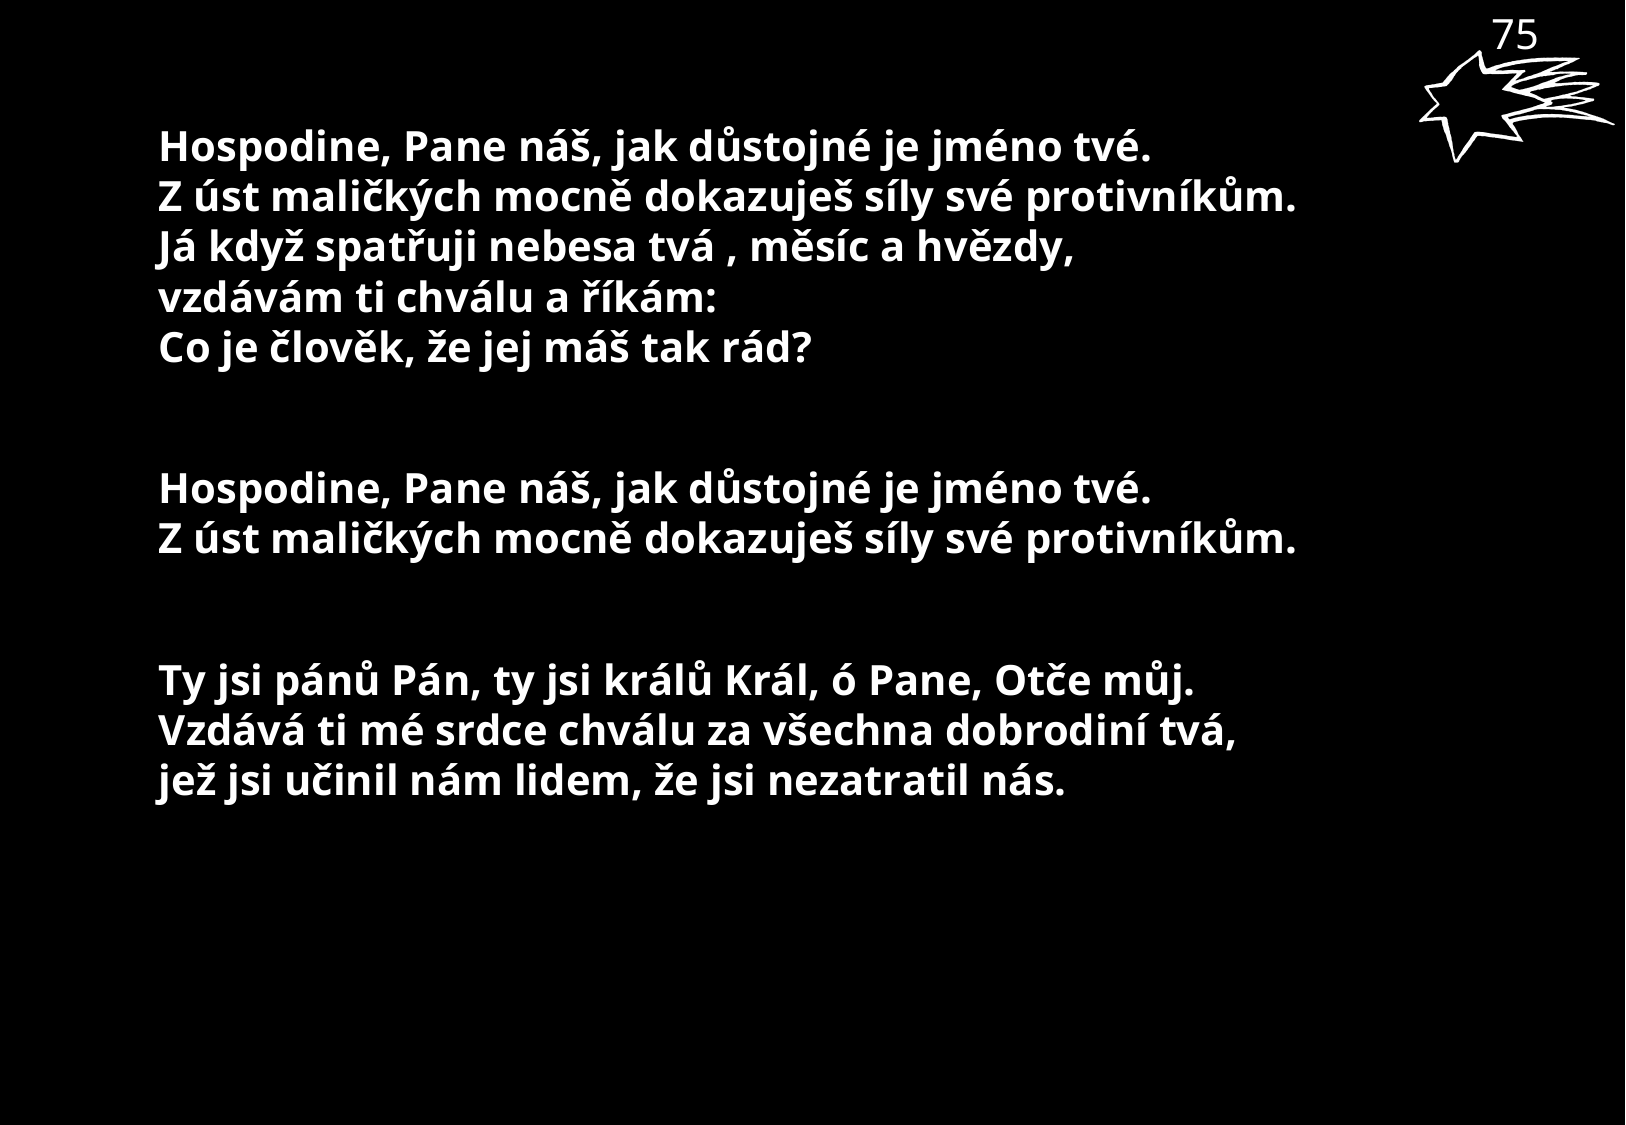

75
# Hospodine, Pane náš, jak důstojné je jméno tvé. Z úst maličkých mocně dokazuješ síly své protivníkům. Já když spatřuji nebesa tvá , měsíc a hvězdy, vzdávám ti chválu a říkám: Co je člověk, že jej máš tak rád?
	Hospodine, Pane náš, jak důstojné je jméno tvé.
Z úst maličkých mocně dokazuješ síly své protivníkům.
	Ty jsi pánů Pán, ty jsi králů Král, ó Pane, Otče můj.
Vzdává ti mé srdce chválu za všechna dobrodiní tvá,
jež jsi učinil nám lidem, že jsi nezatratil nás.